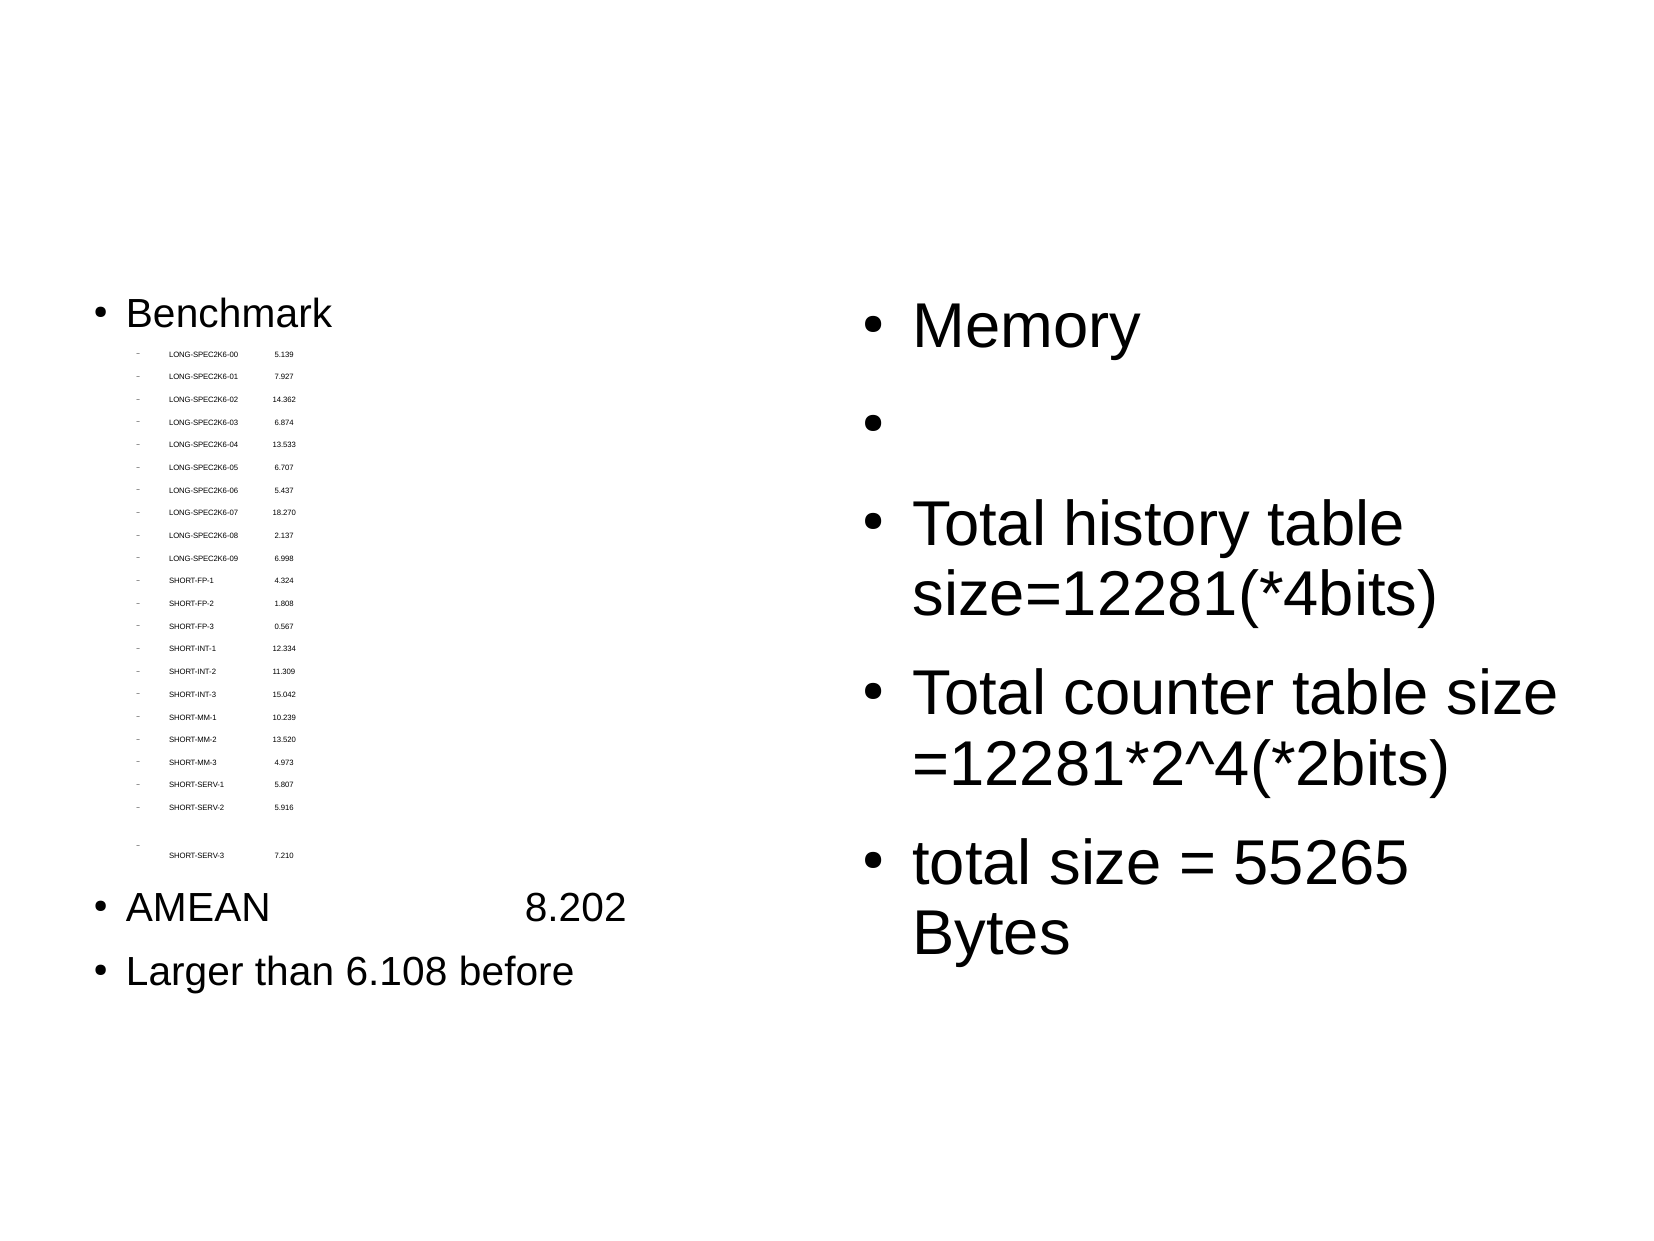

#
Benchmark
LONG-SPEC2K6-00 	 5.139
LONG-SPEC2K6-01 	 7.927
LONG-SPEC2K6-02 	 14.362
LONG-SPEC2K6-03 	 6.874
LONG-SPEC2K6-04 	 13.533
LONG-SPEC2K6-05 	 6.707
LONG-SPEC2K6-06 	 5.437
LONG-SPEC2K6-07 	 18.270
LONG-SPEC2K6-08 	 2.137
LONG-SPEC2K6-09 	 6.998
SHORT-FP-1 	 4.324
SHORT-FP-2 	 1.808
SHORT-FP-3 	 0.567
SHORT-INT-1 	 12.334
SHORT-INT-2 	 11.309
SHORT-INT-3 	 15.042
SHORT-MM-1 	 10.239
SHORT-MM-2 	 13.520
SHORT-MM-3 	 4.973
SHORT-SERV-1 	 5.807
SHORT-SERV-2 	 5.916
SHORT-SERV-3 	 7.210
AMEAN 	 8.202
Larger than 6.108 before
Memory
Total history table size=12281(*4bits)
Total counter table size =12281*2^4(*2bits)
total size = 55265 Bytes